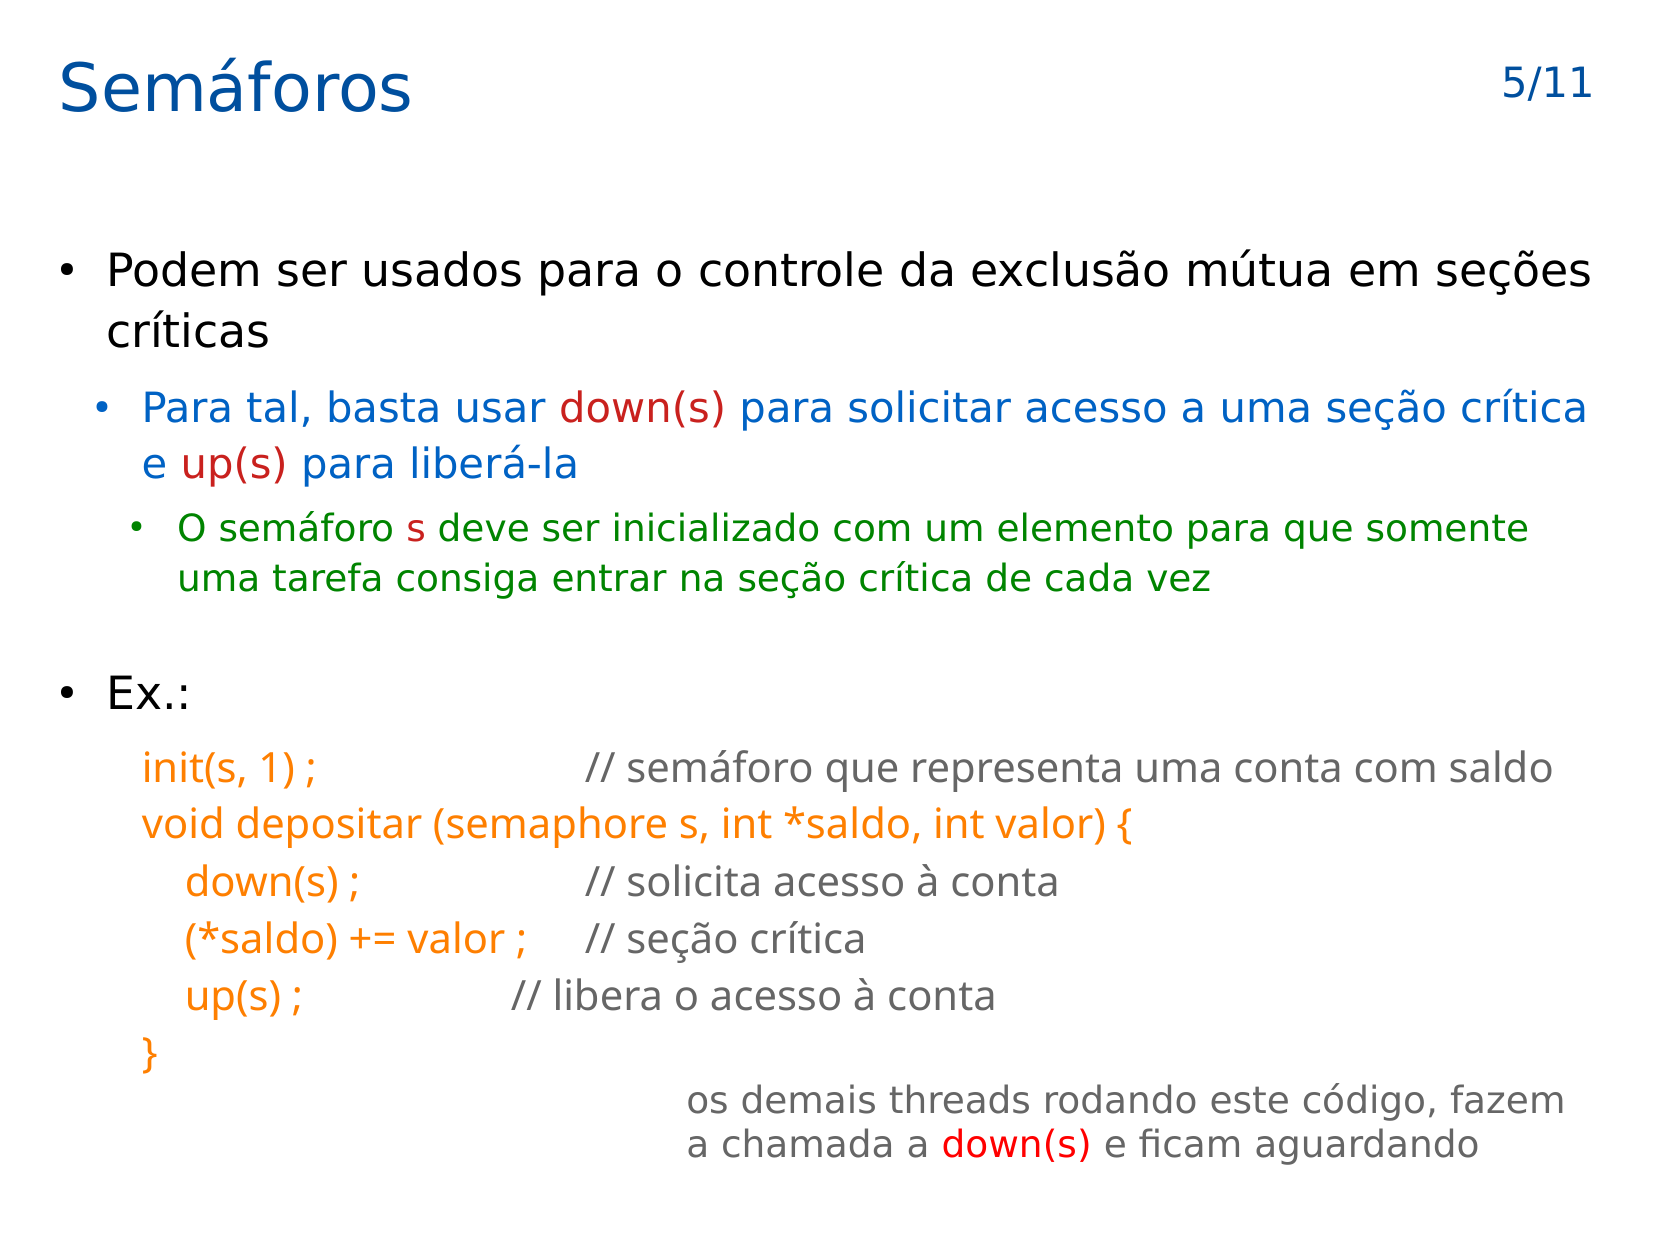

# Semáforos
5
Podem ser usados para o controle da exclusão mútua em seções críticas
Para tal, basta usar down(s) para solicitar acesso a uma seção crítica e up(s) para liberá-la
O semáforo s deve ser inicializado com um elemento para que somente uma tarefa consiga entrar na seção crítica de cada vez
Ex.:
init(s, 1) ; 				// semáforo que representa uma conta com saldo
void depositar (semaphore s, int *saldo, int valor) {
 down(s) ; 		// solicita acesso à conta
 (*saldo) += valor ; 	// seção crítica
 up(s) ; 		// libera o acesso à conta
}
os demais threads rodando este código, fazem a chamada a down(s) e ficam aguardando